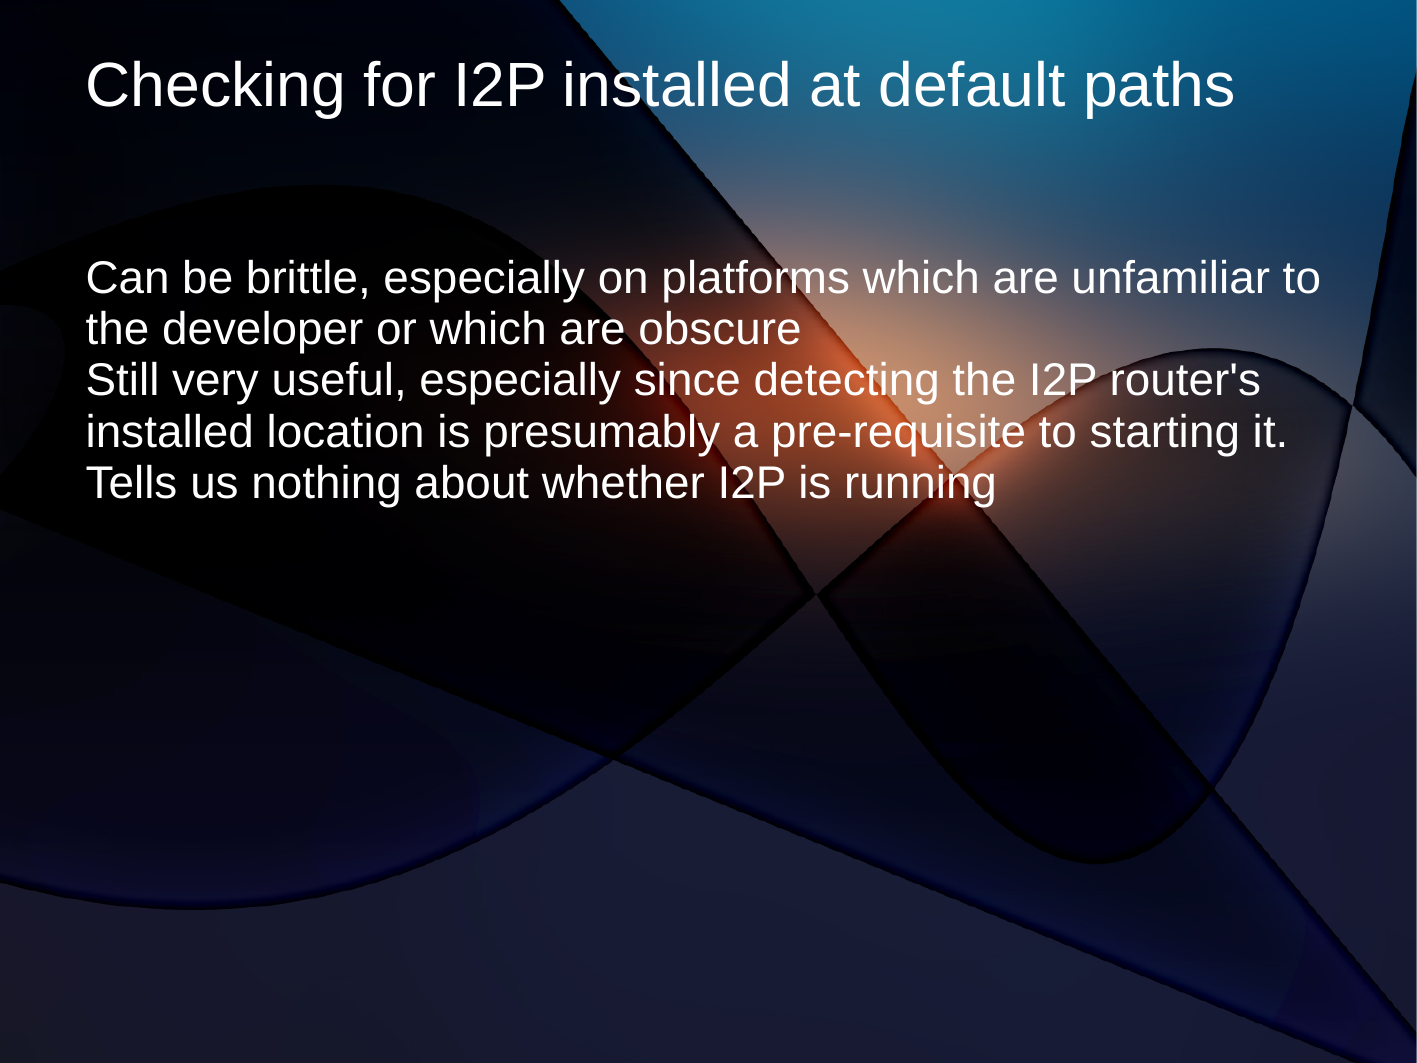

Checking for I2P installed at default paths
Can be brittle, especially on platforms which are unfamiliar to the developer or which are obscure
Still very useful, especially since detecting the I2P router's installed location is presumably a pre-requisite to starting it.
Tells us nothing about whether I2P is running